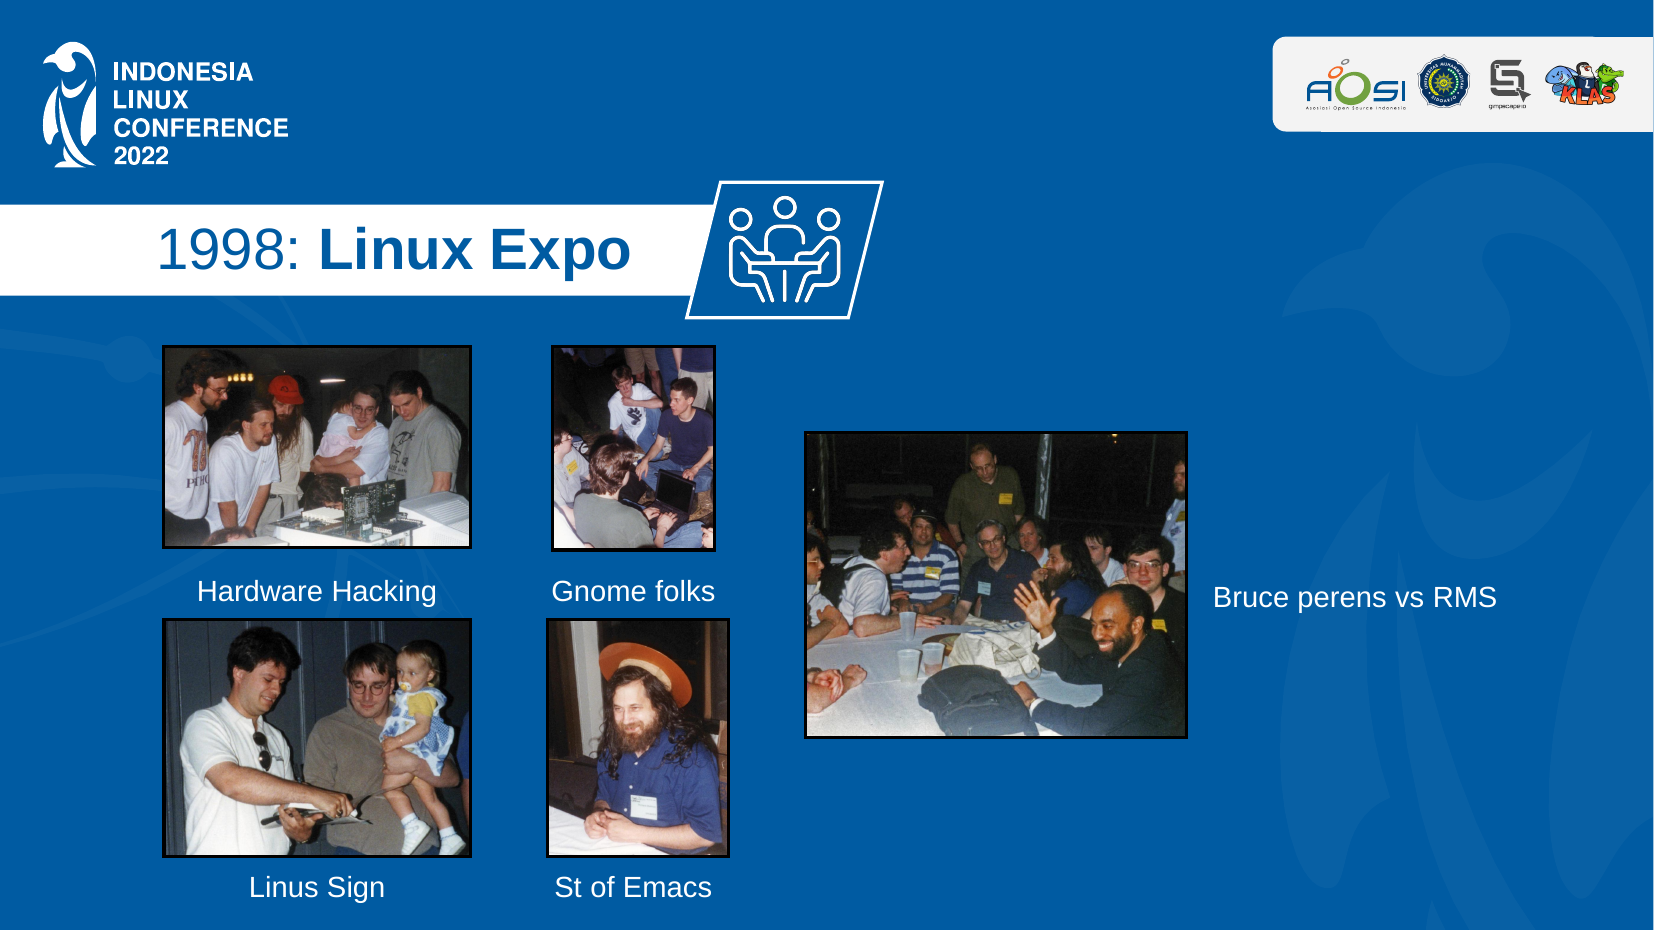

1998: Linux Expo
Hardware Hacking
Gnome folks
Bruce perens vs RMS
Linus Sign
St of Emacs